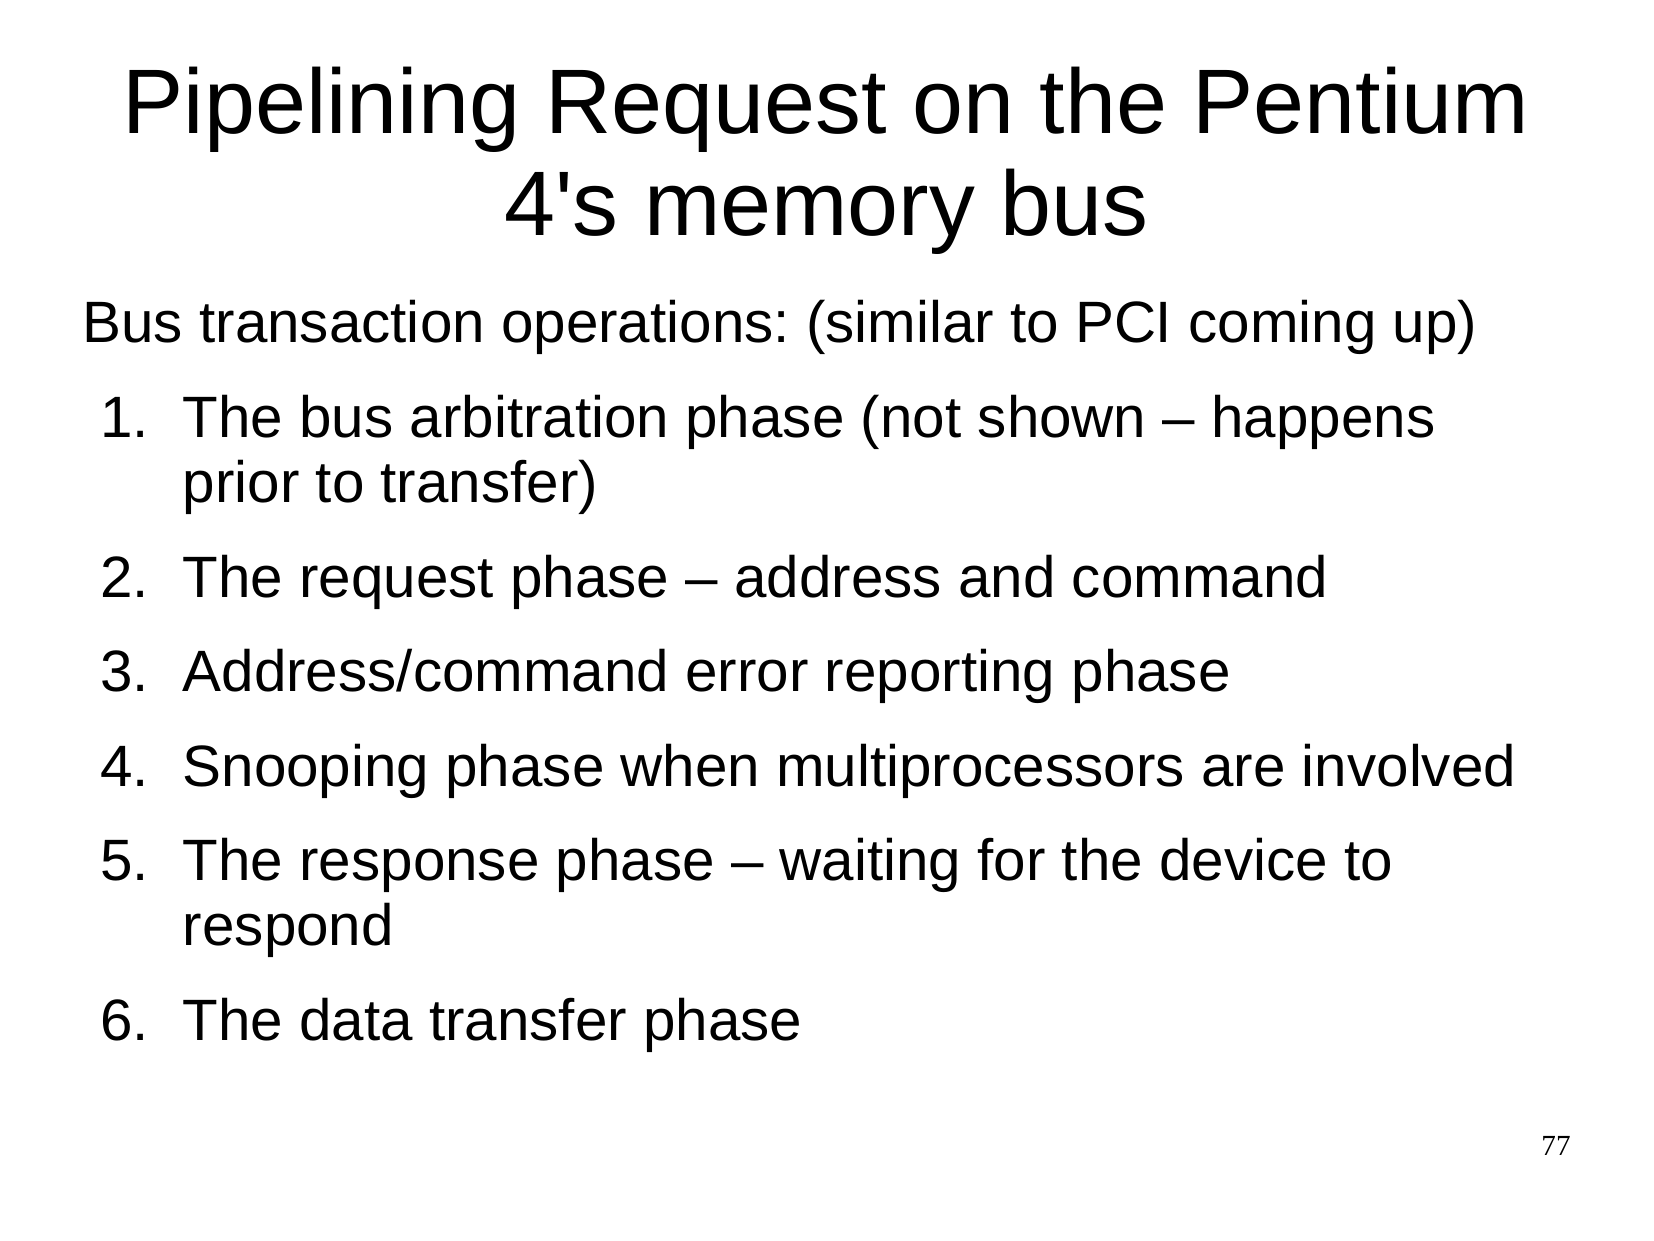

# Pipelining Request on the Pentium 4's memory bus
Bus transaction operations: (similar to PCI coming up)
The bus arbitration phase (not shown – happens prior to transfer)
The request phase – address and command
Address/command error reporting phase
Snooping phase when multiprocessors are involved
The response phase – waiting for the device to respond
The data transfer phase
77